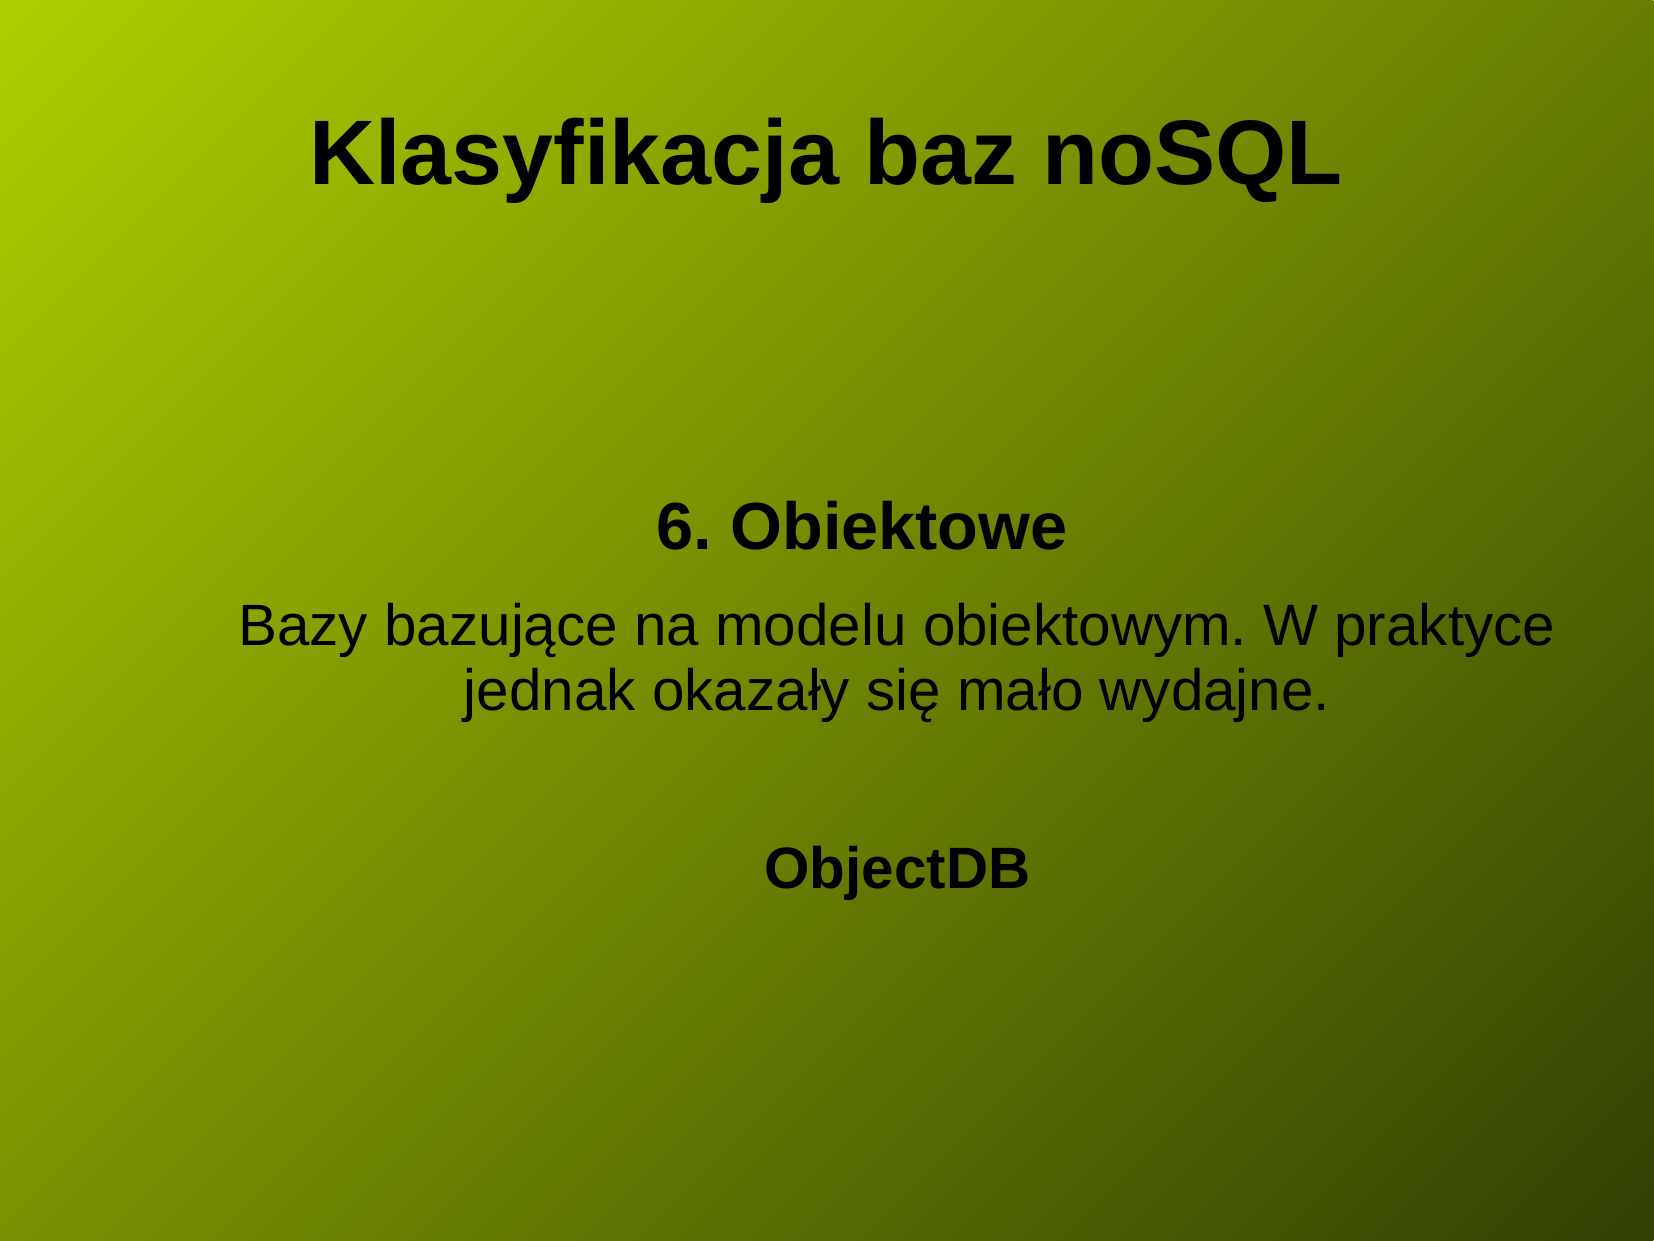

# Klasyfikacja baz noSQL
6. Obiektowe
Bazy bazujące na modelu obiektowym. W praktyce jednak okazały się mało wydajne.
ObjectDB